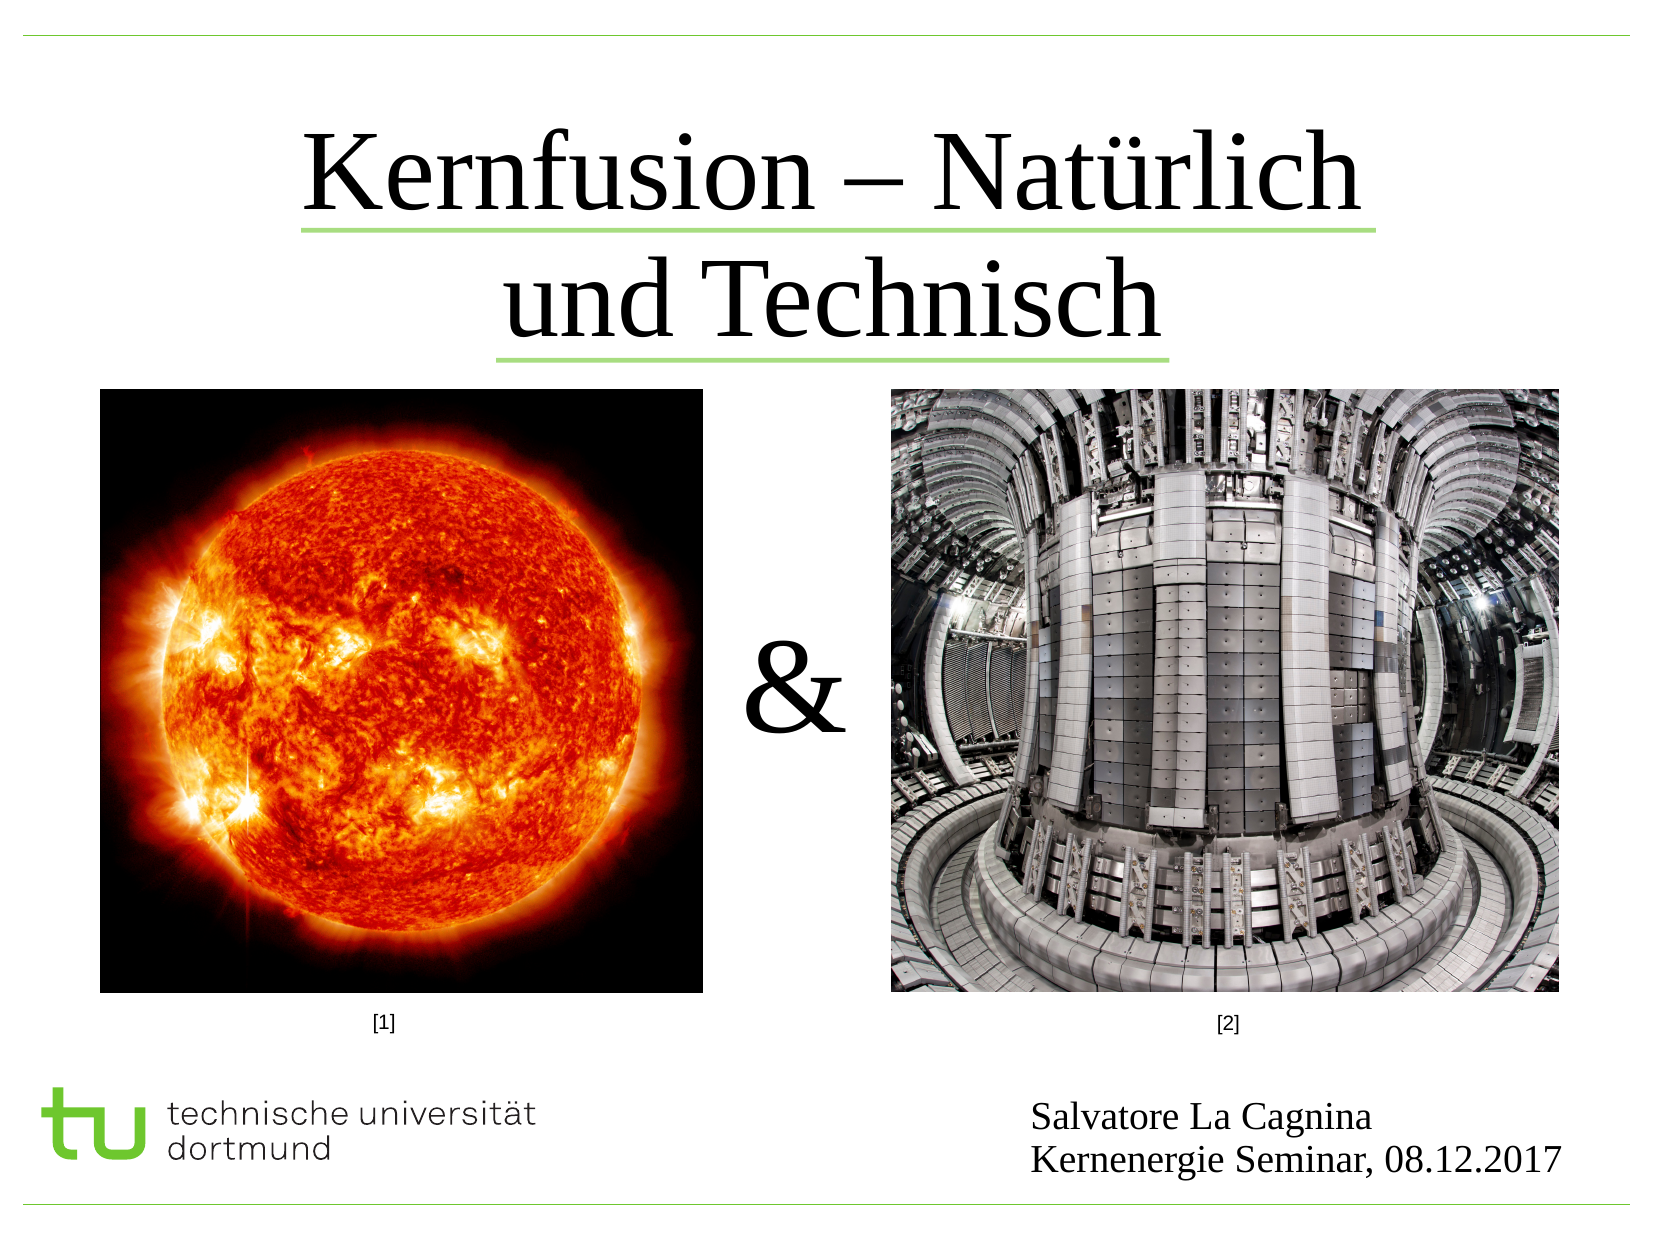

Kernfusion – Natürlich und Technisch
&
[1]
[2]
Salvatore La Cagnina
Kernenergie Seminar, 08.12.2017